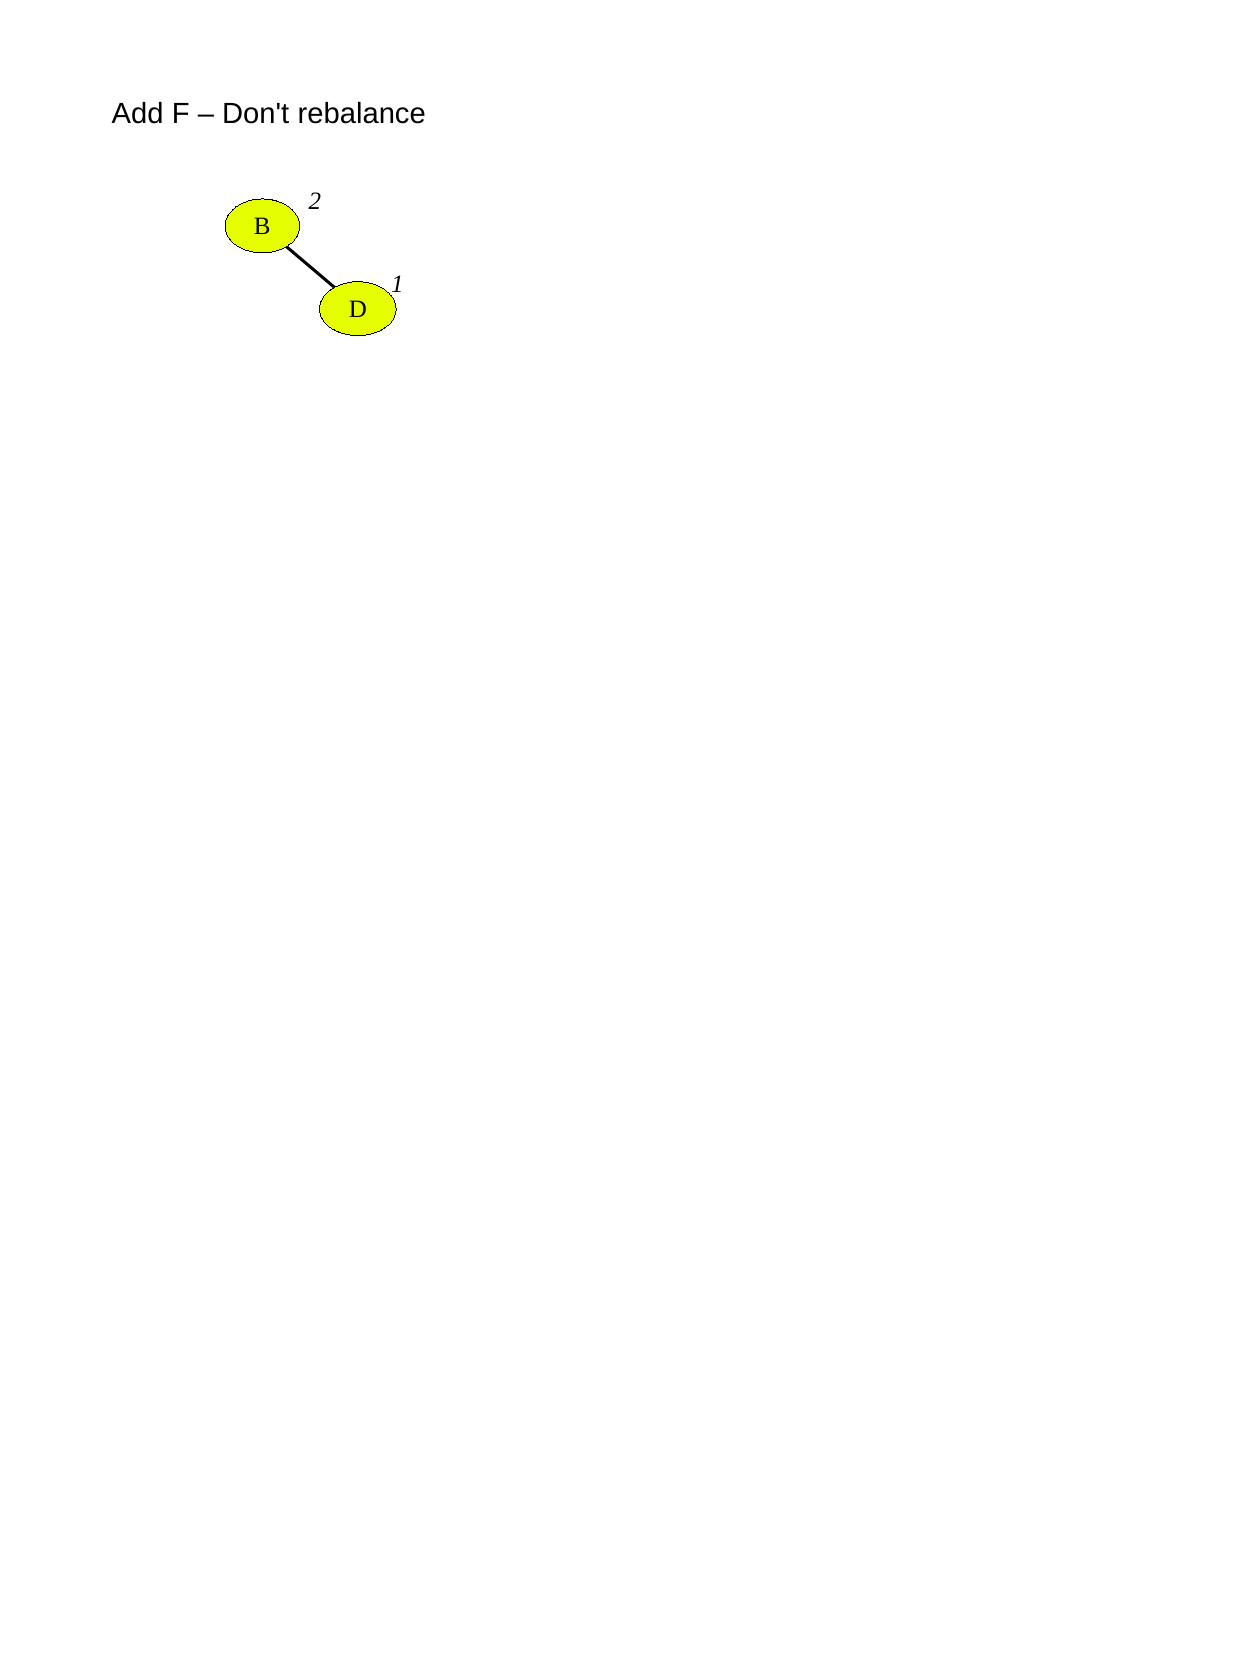

Add F – Don't rebalance
2
B
1
D